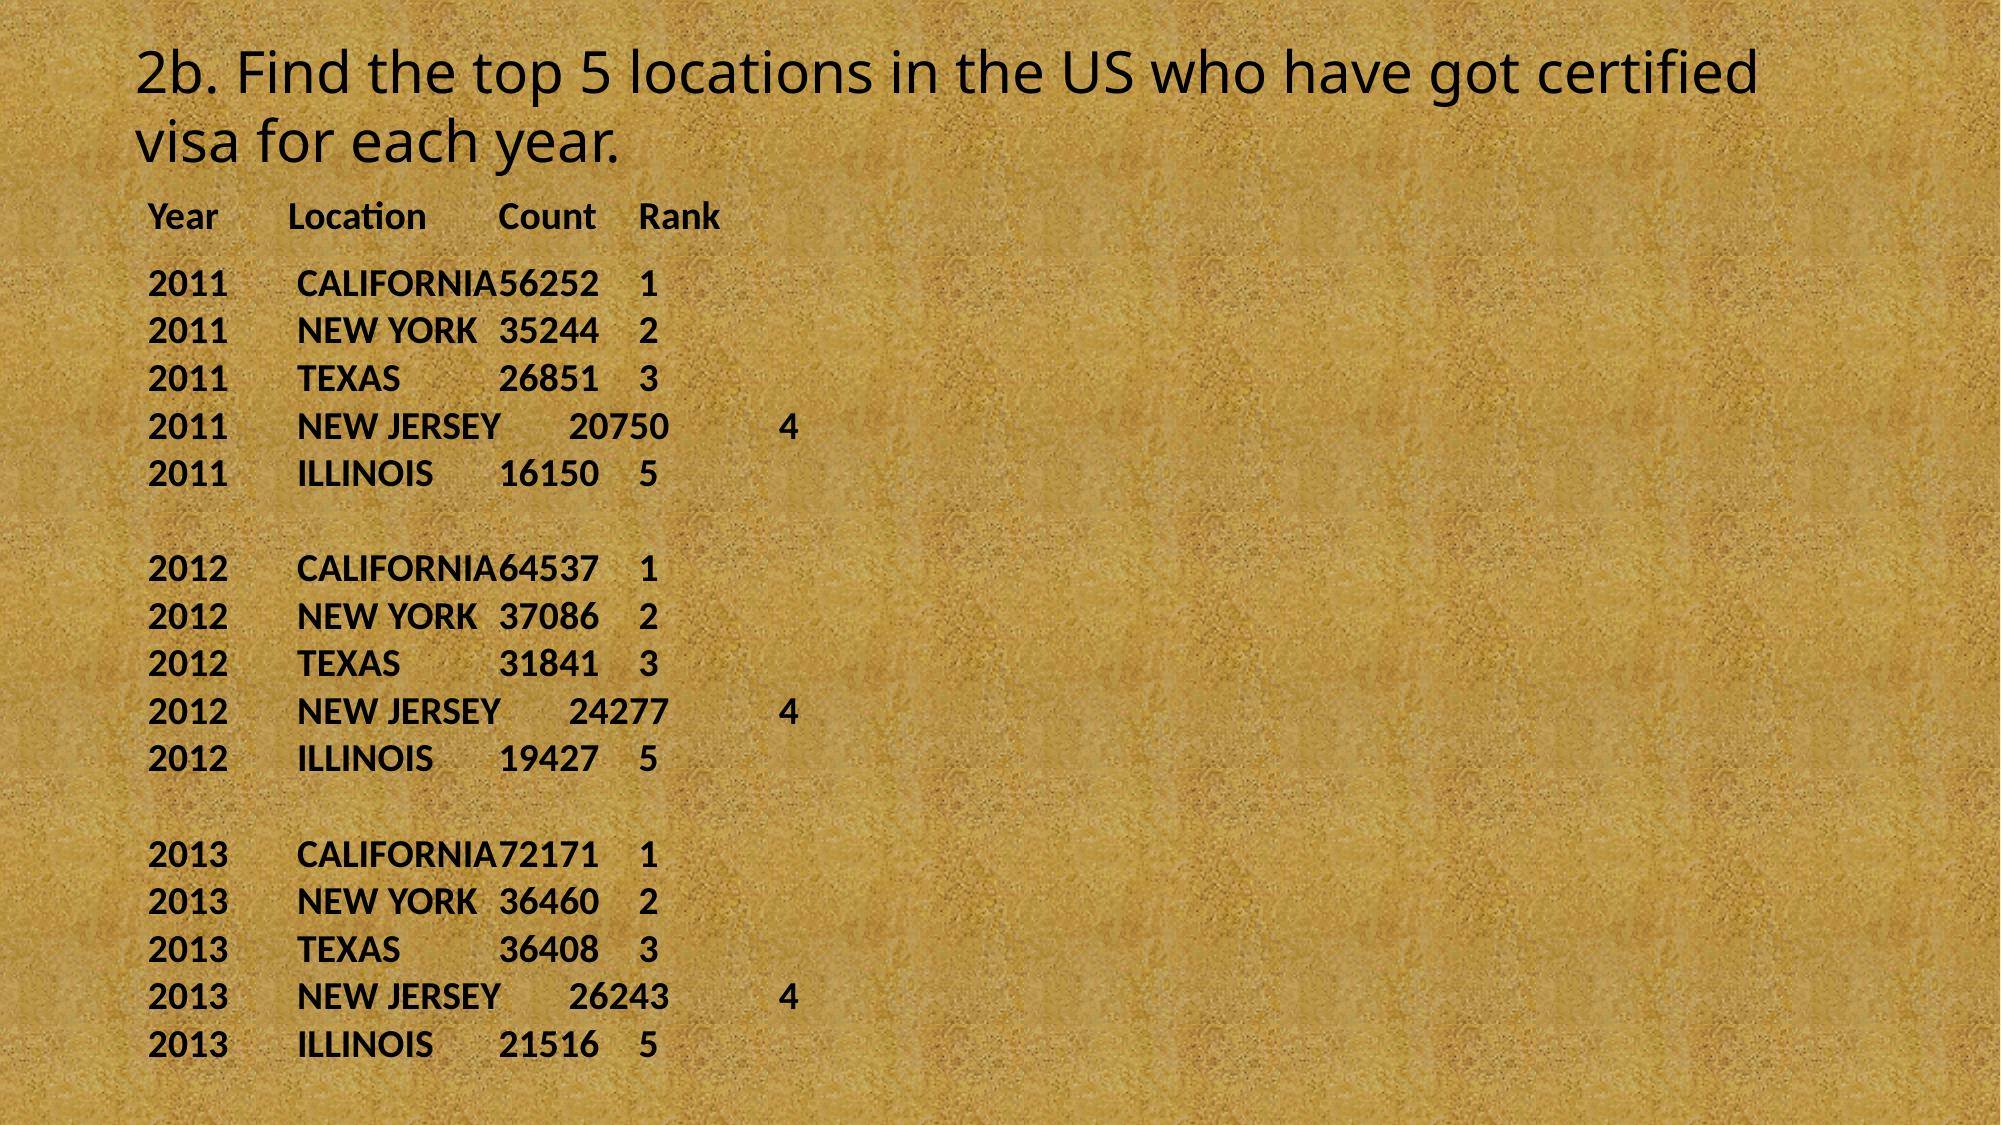

# 2b. Find the top 5 locations in the US who have got certified visa for each year.
Year	Location			Count		Rank
2011	 CALIFORNIA	56252		1
2011	 NEW YORK		35244		2
2011	 TEXAS			26851		3
2011	 NEW JERSEY	20750		4
2011	 ILLINOIS			16150		5
2012	 CALIFORNIA	64537		1
2012	 NEW YORK		37086		2
2012	 TEXAS			31841		3
2012	 NEW JERSEY	24277		4
2012	 ILLINOIS			19427		5
2013	 CALIFORNIA	72171		1
2013	 NEW YORK		36460		2
2013	 TEXAS			36408		3
2013	 NEW JERSEY	26243		4
2013	 ILLINOIS			21516		5